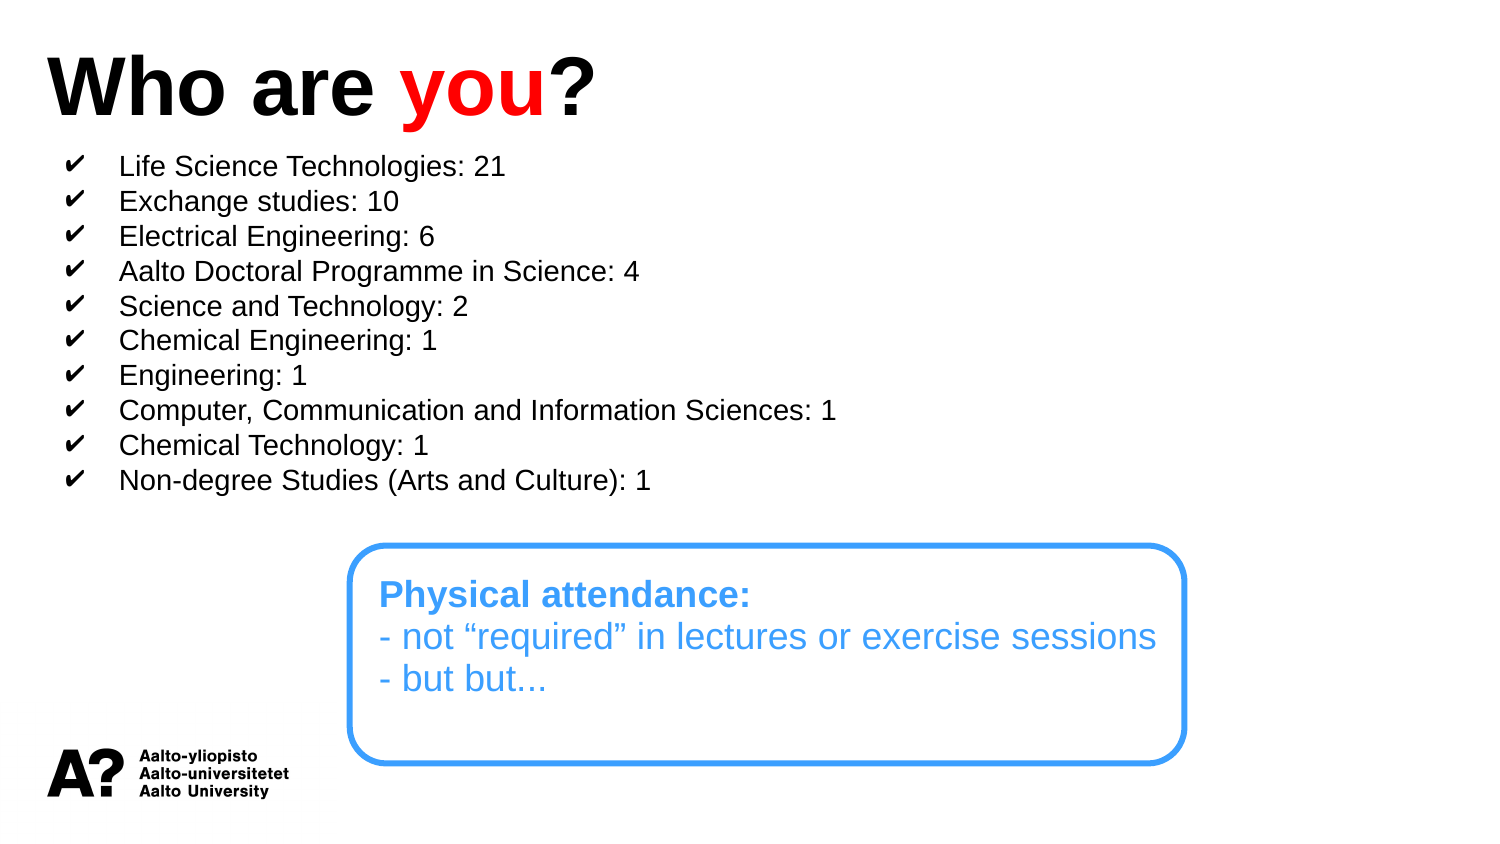

# Who are you?
Life Science Technologies: 21
Exchange studies: 10
Electrical Engineering: 6
Aalto Doctoral Programme in Science: 4
Science and Technology: 2
Chemical Engineering: 1
Engineering: 1
Computer, Communication and Information Sciences: 1
Chemical Technology: 1
Non-degree Studies (Arts and Culture): 1
Physical attendance:
- not “required” in lectures or exercise sessions
- but but...